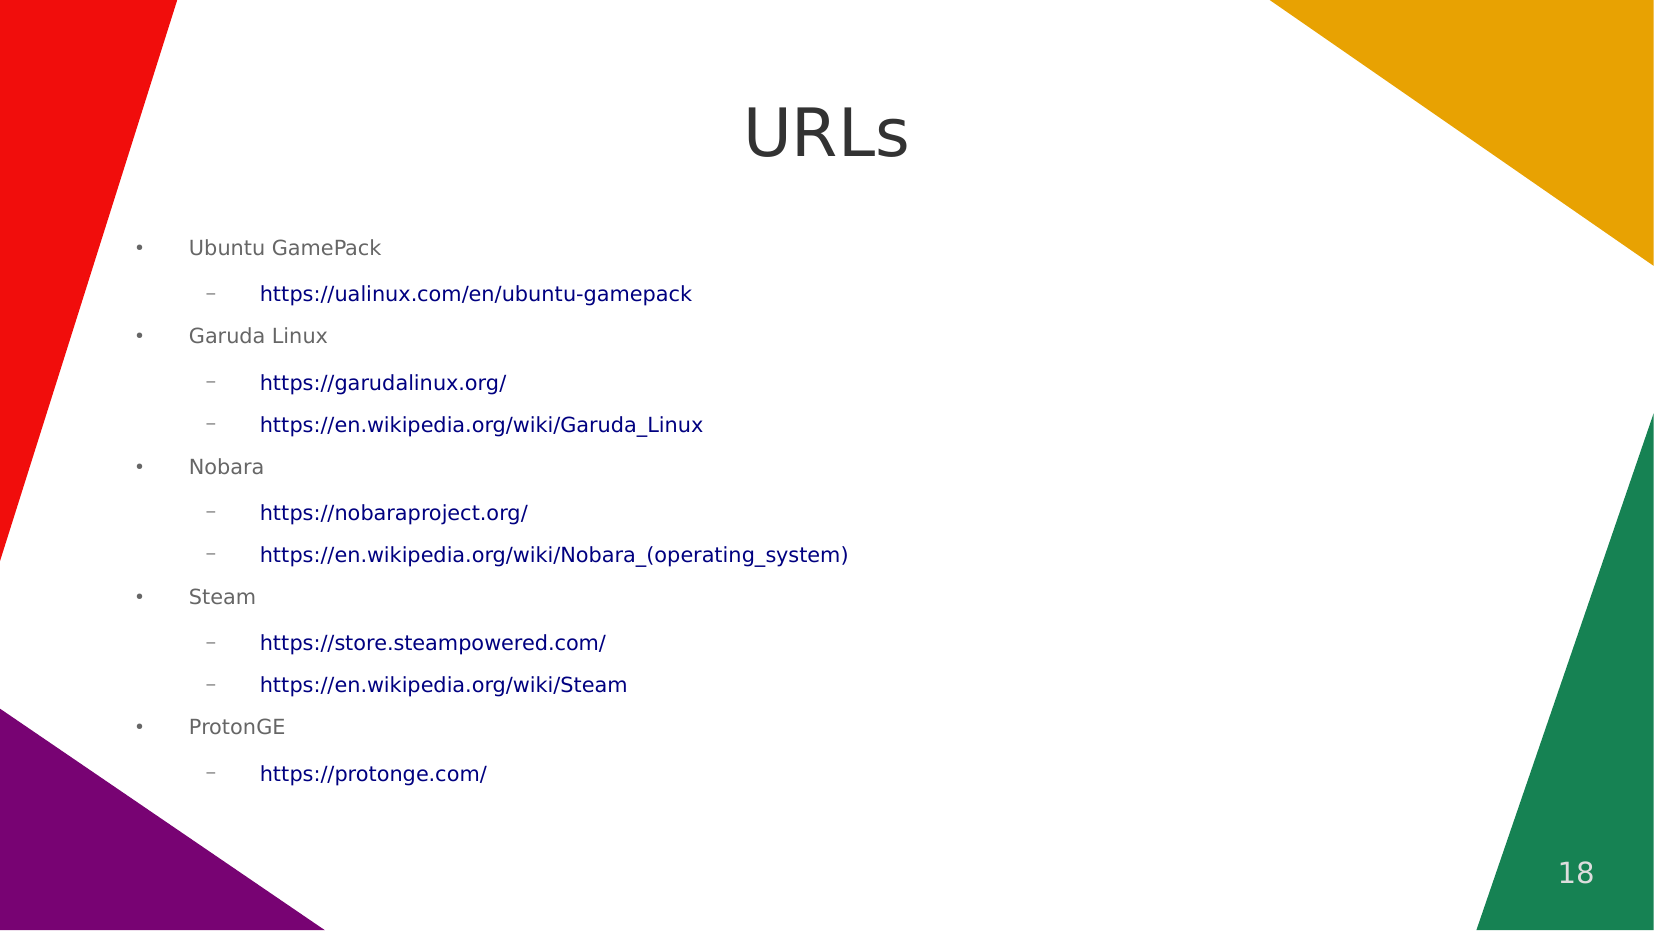

# URLs
Ubuntu GamePack
https://ualinux.com/en/ubuntu-gamepack
Garuda Linux
https://garudalinux.org/
https://en.wikipedia.org/wiki/Garuda_Linux
Nobara
https://nobaraproject.org/
https://en.wikipedia.org/wiki/Nobara_(operating_system)
Steam
https://store.steampowered.com/
https://en.wikipedia.org/wiki/Steam
ProtonGE
https://protonge.com/
18